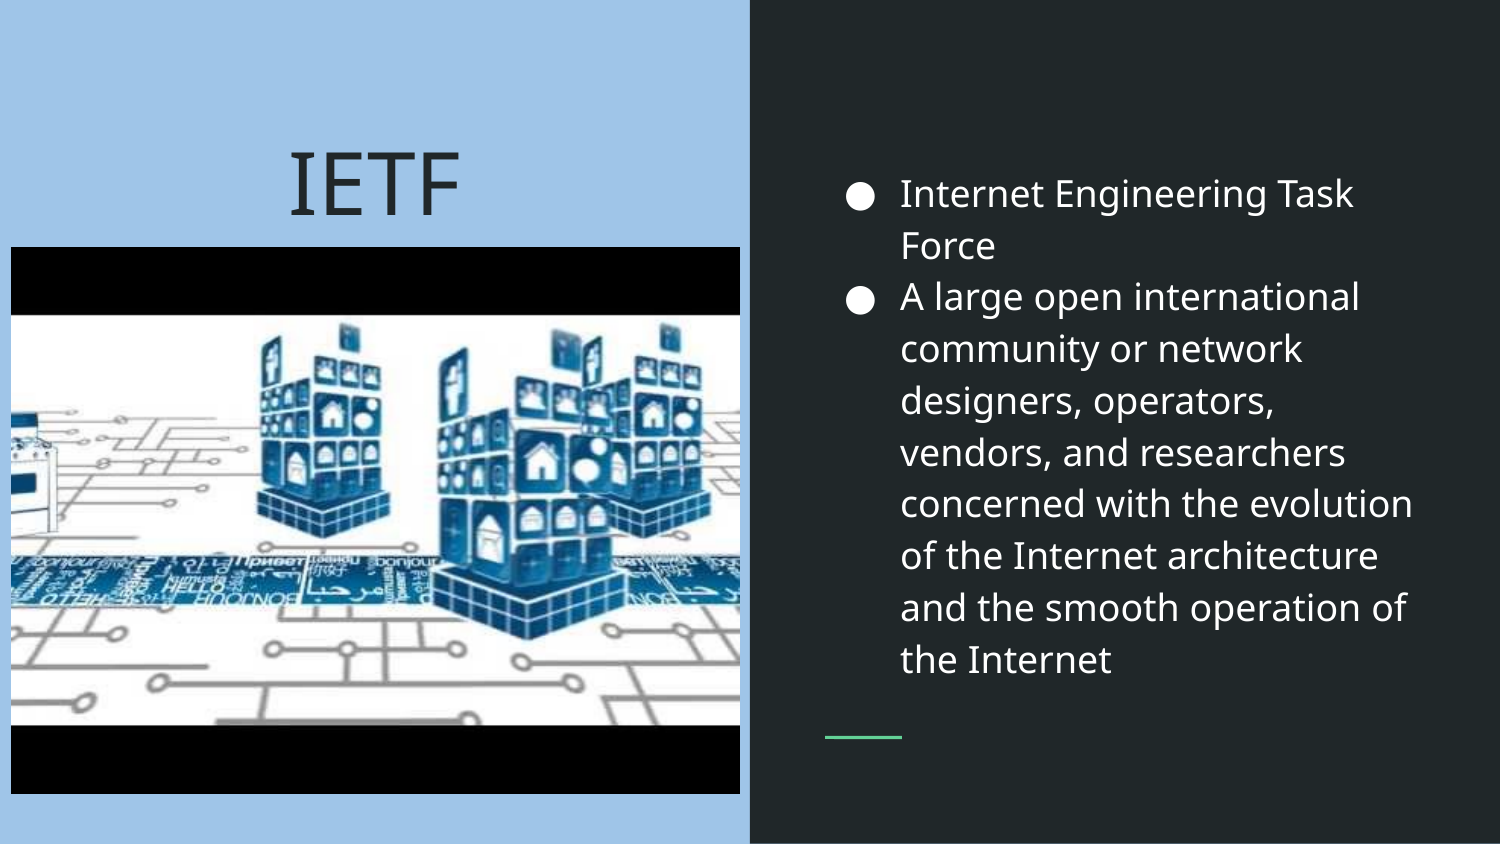

# IETF
Internet Engineering Task Force
A large open international community or network designers, operators, vendors, and researchers concerned with the evolution of the Internet architecture and the smooth operation of the Internet